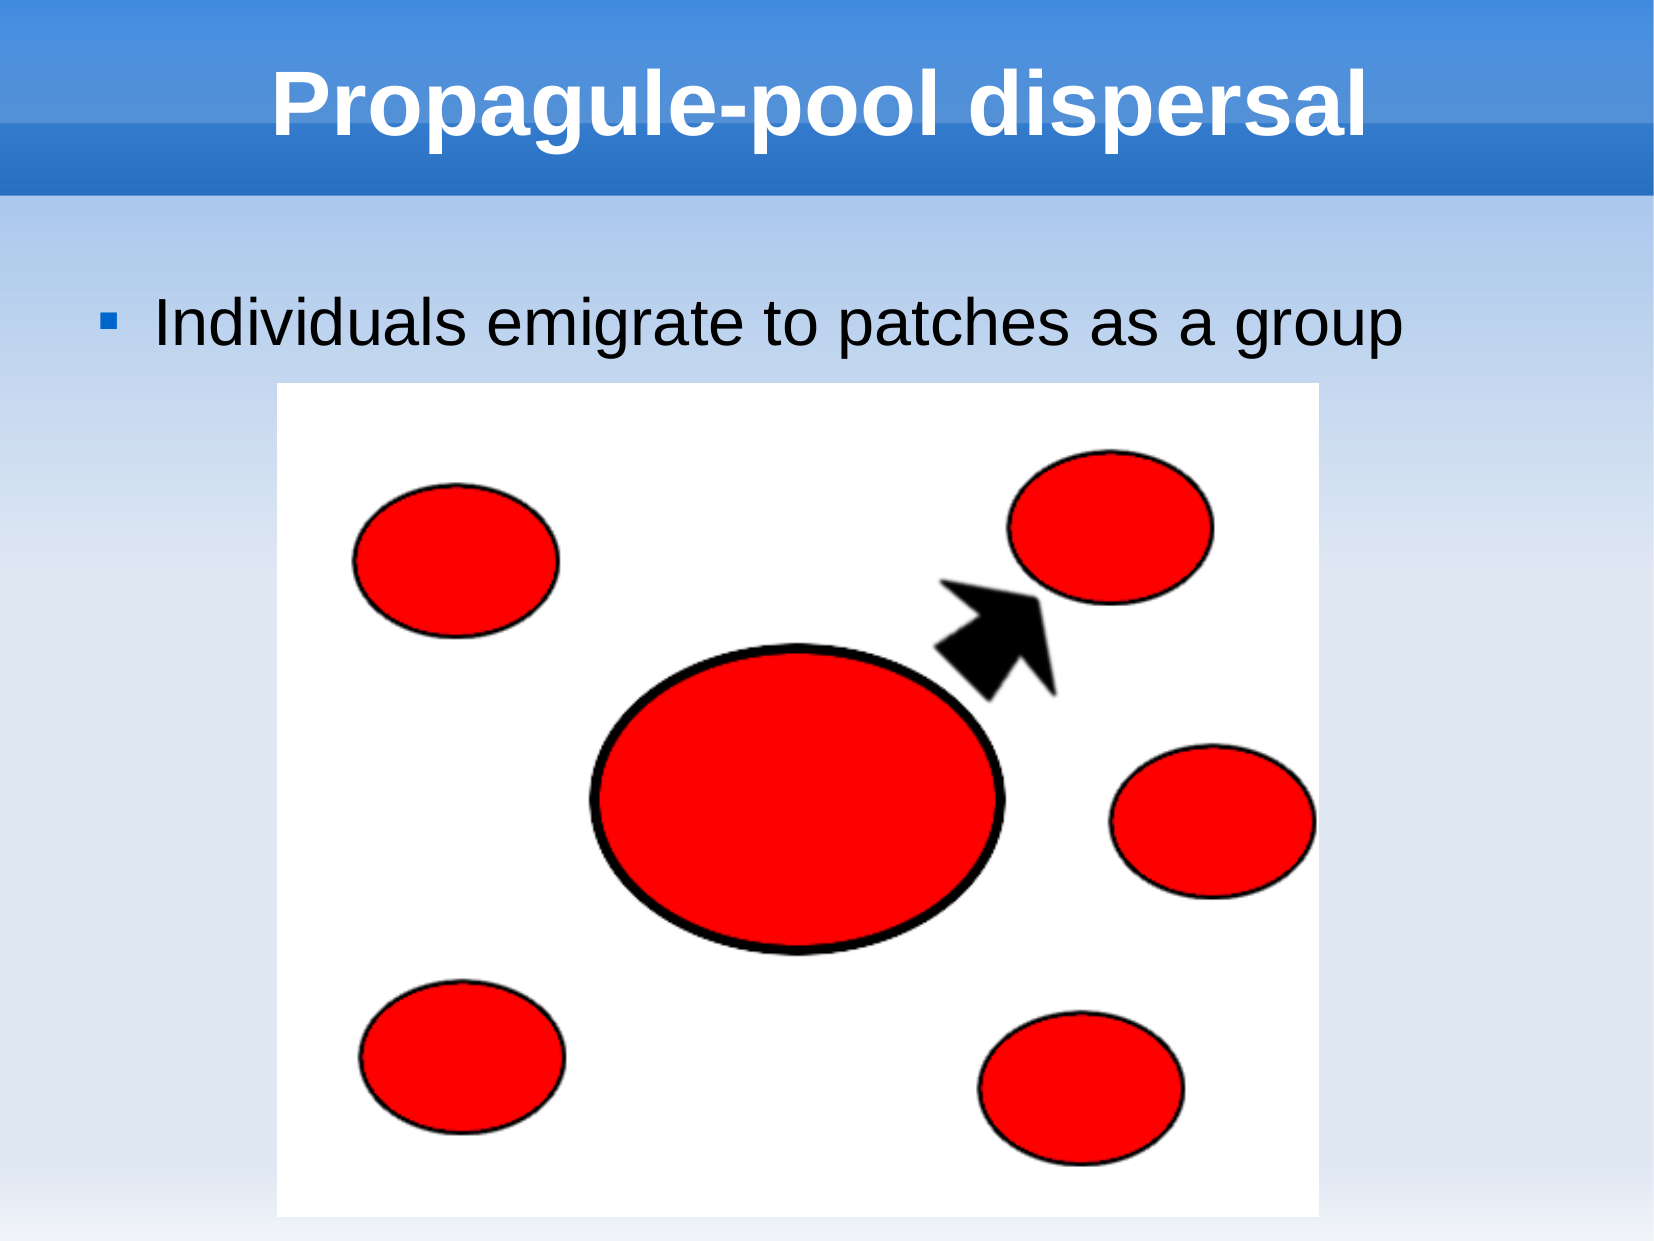

# Propagule-pool dispersal
Individuals emigrate to patches as a group